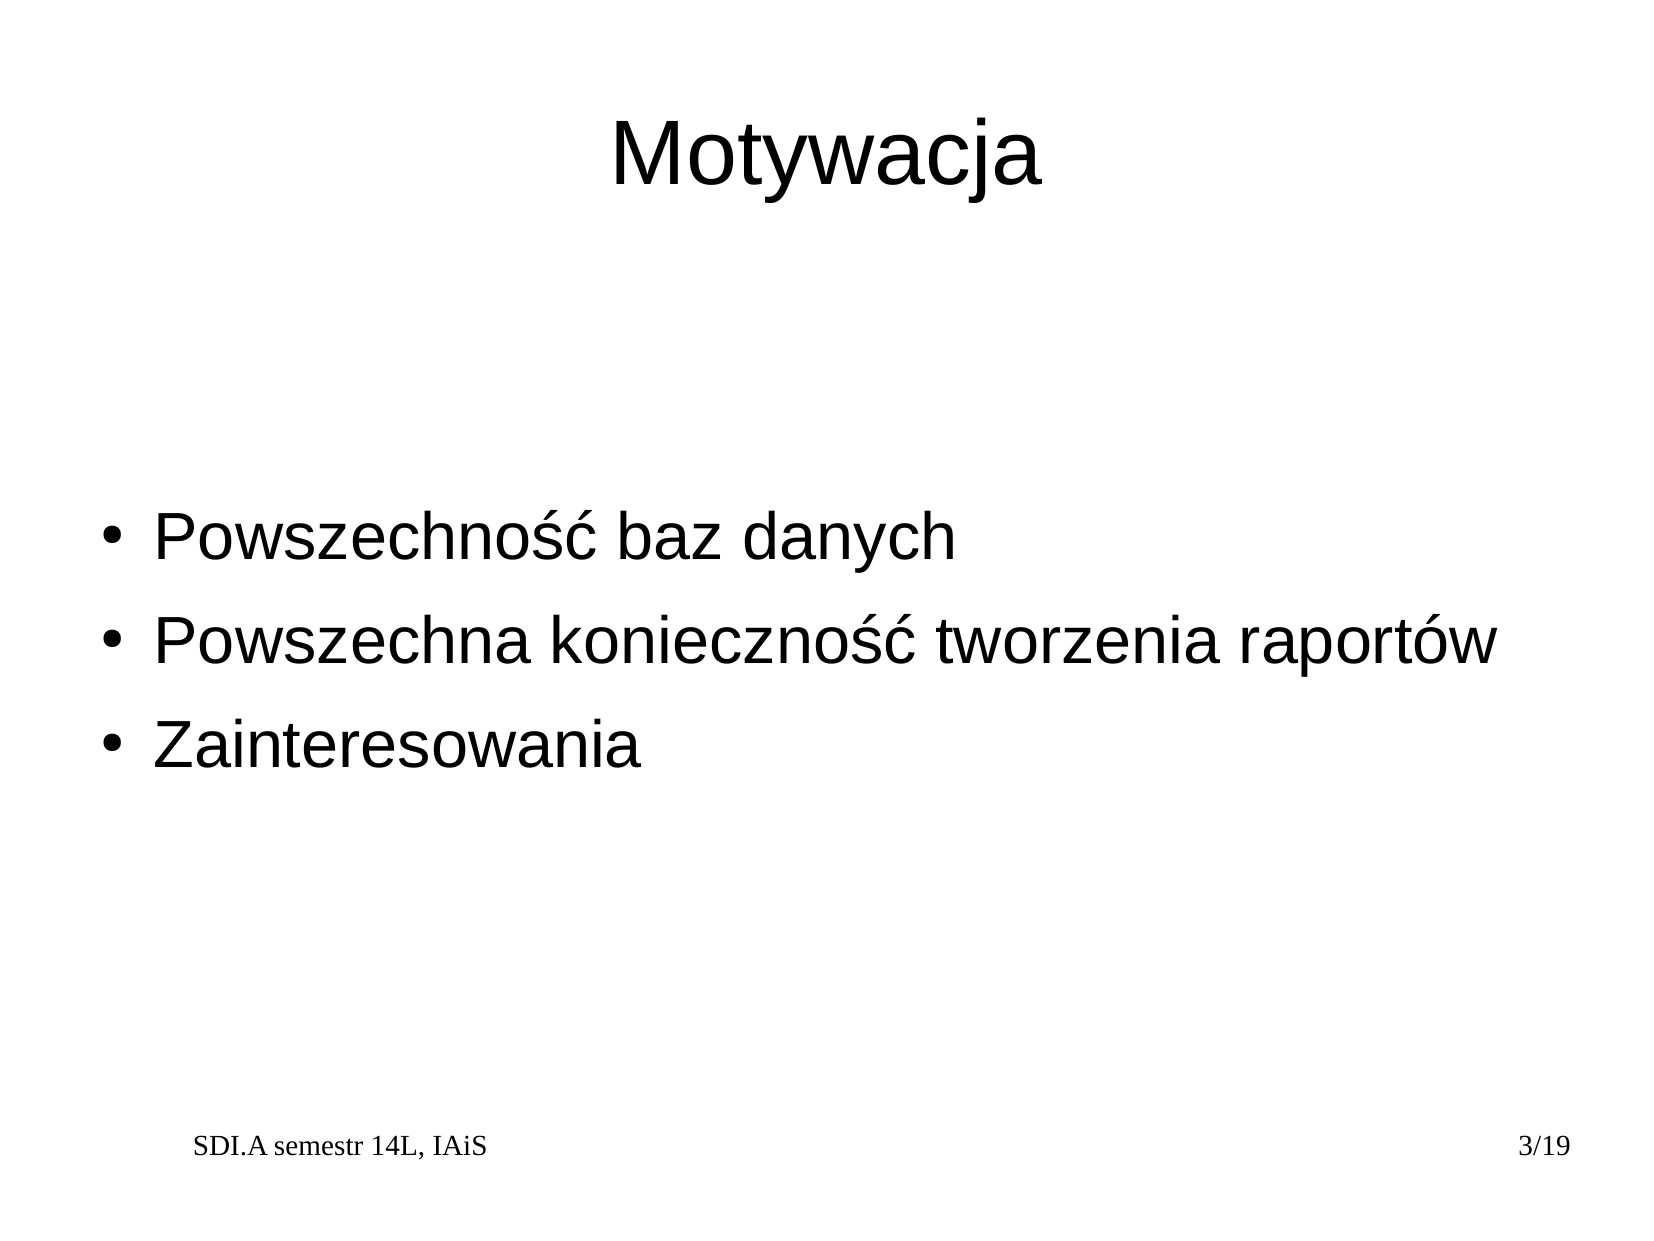

# Motywacja
Powszechność baz danych
Powszechna konieczność tworzenia raportów
Zainteresowania
SDI.A semestr 14L, IAiS
3